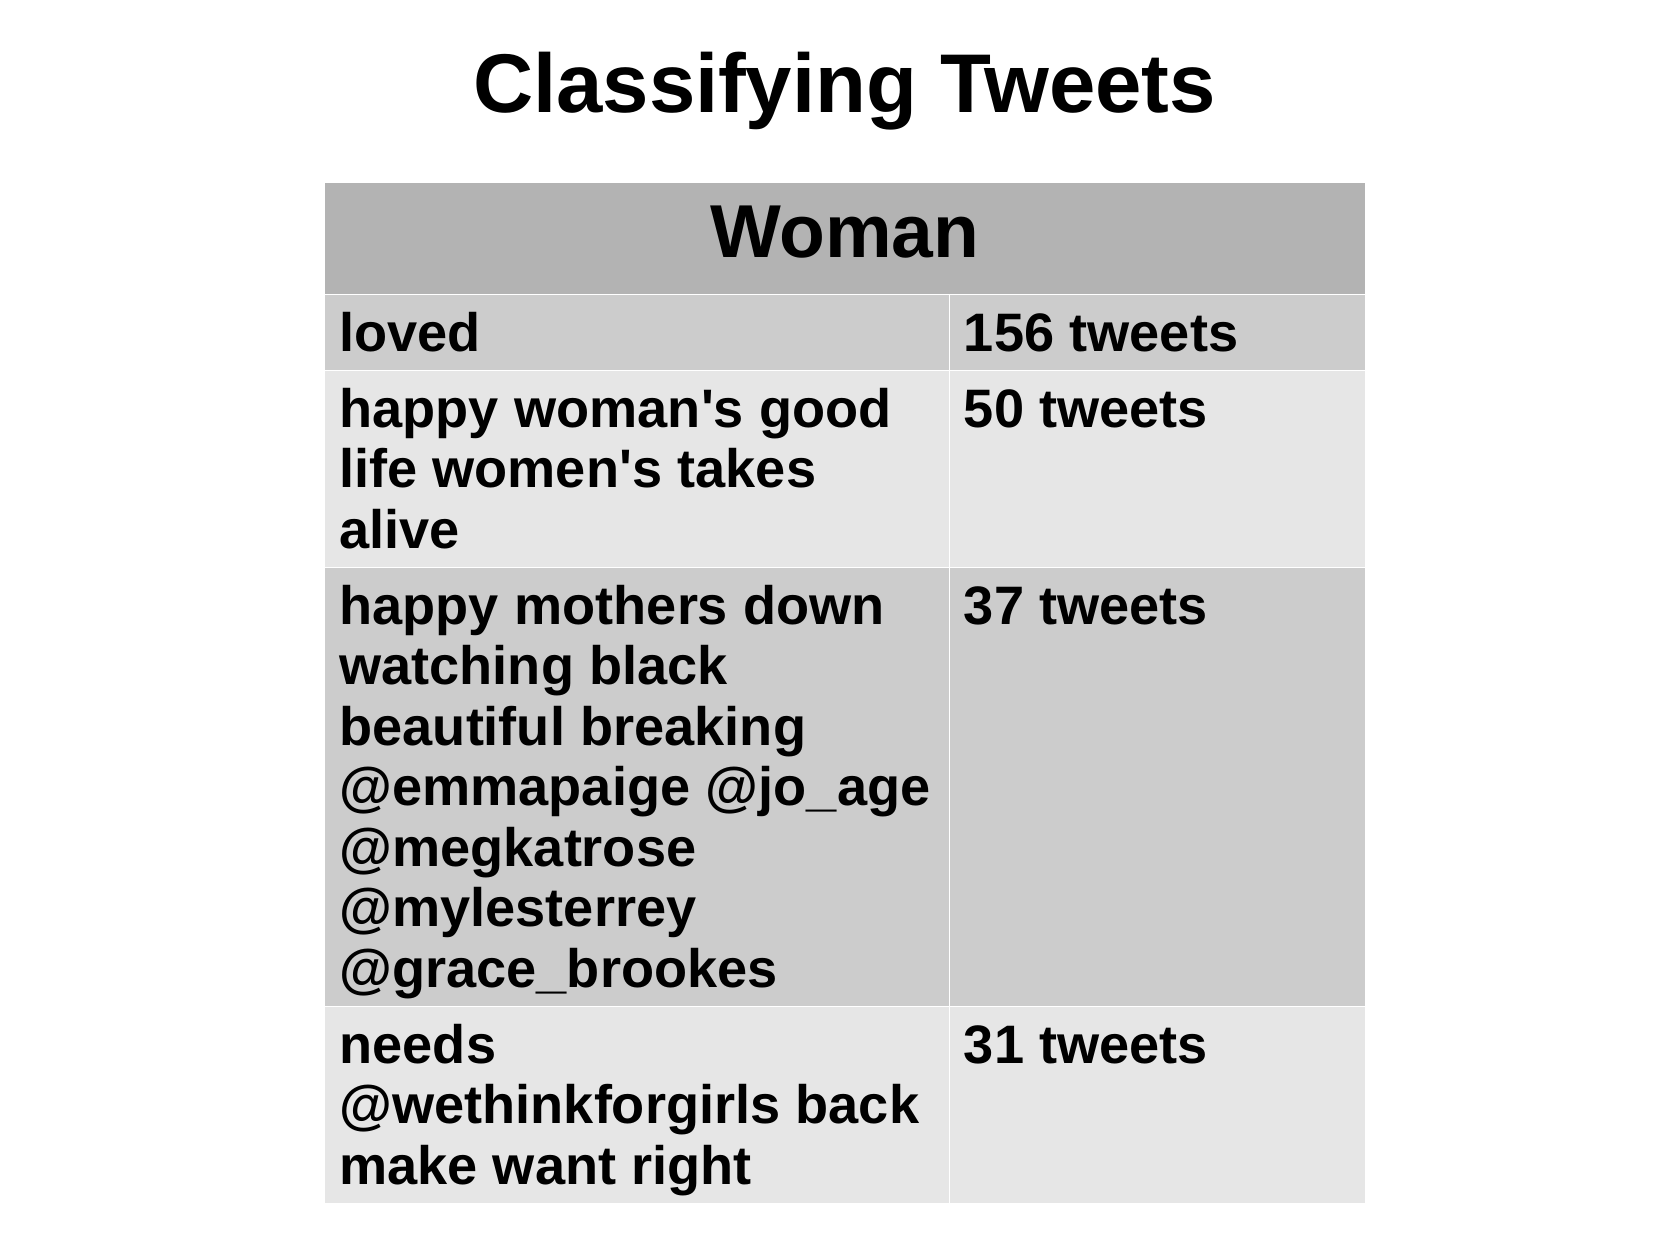

Classifying Tweets
| Woman | |
| --- | --- |
| loved | 156 tweets |
| happy woman's good life women's takes alive | 50 tweets |
| happy mothers down watching black beautiful breaking @emmapaige @jo\_age @megkatrose @mylesterrey @grace\_brookes | 37 tweets |
| needs @wethinkforgirls back make want right | 31 tweets |